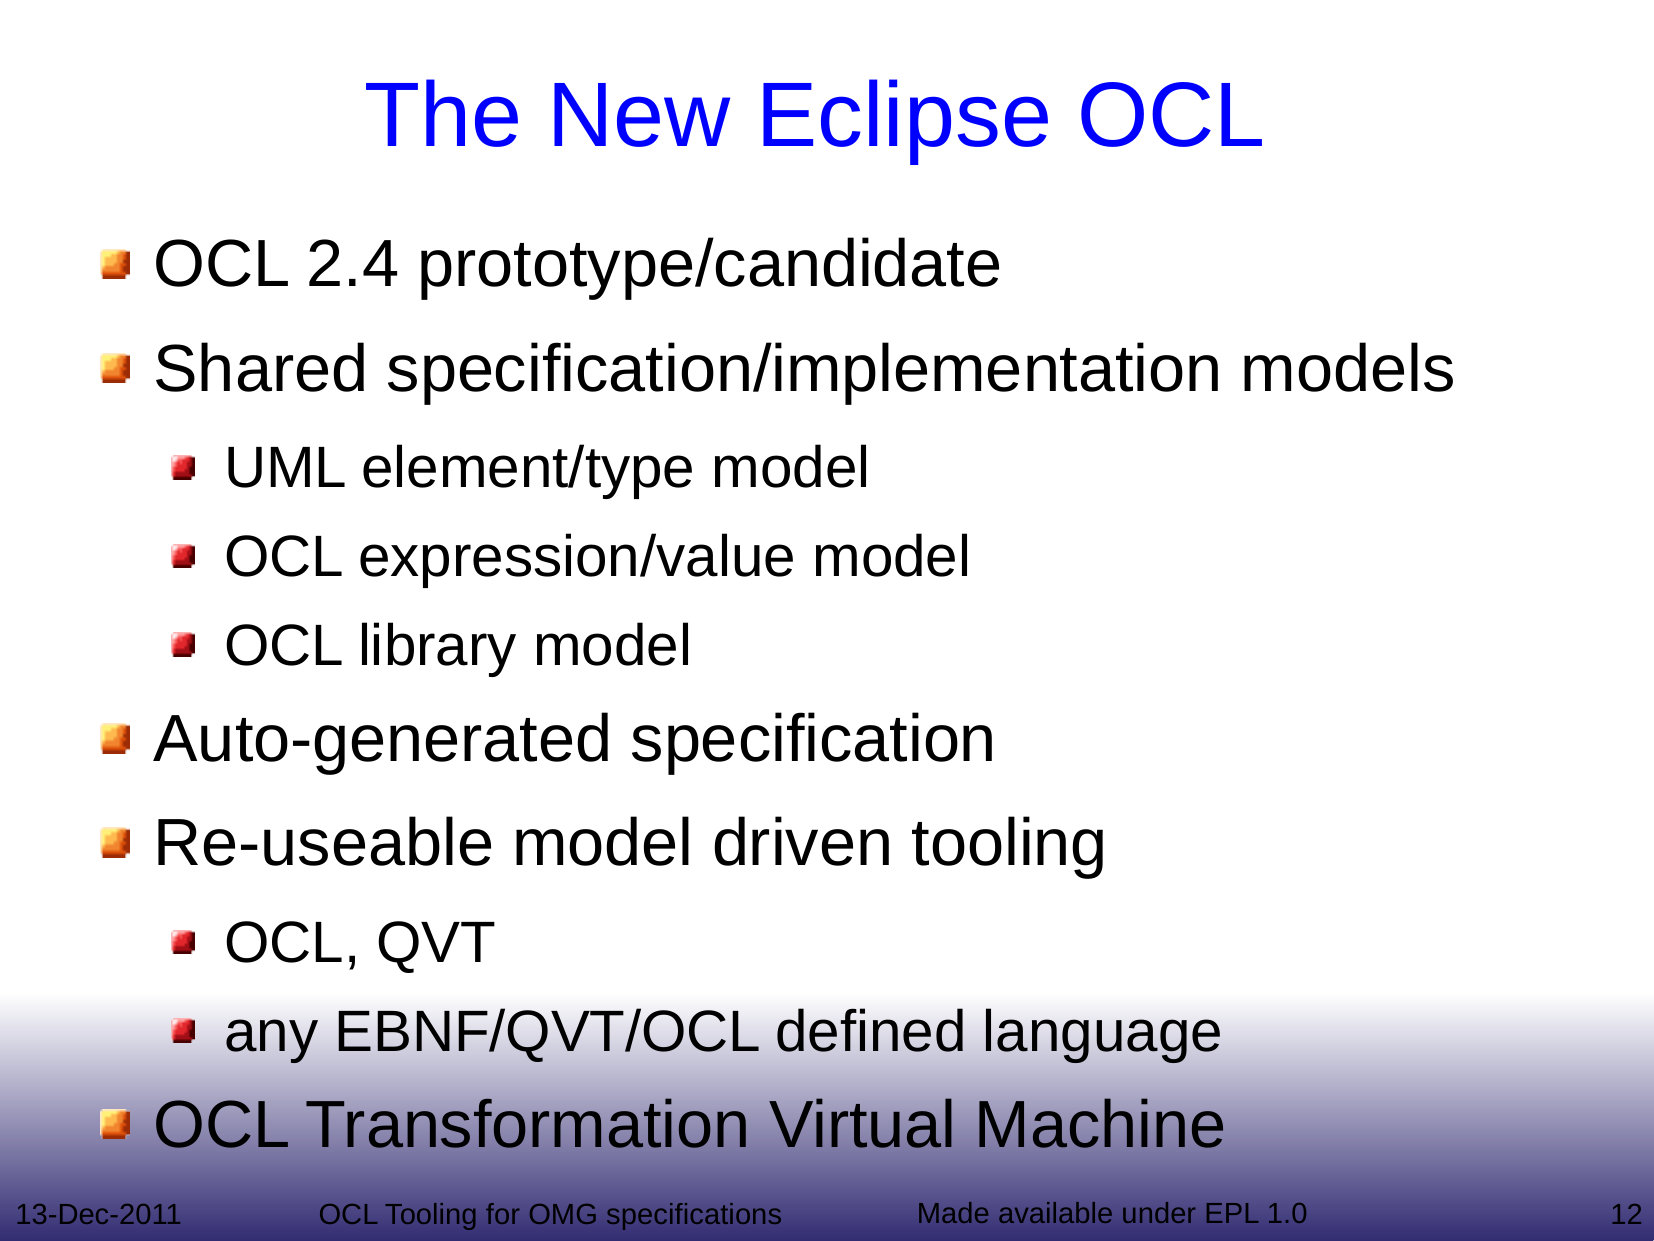

# The New Eclipse OCL
OCL 2.4 prototype/candidate
Shared specification/implementation models
UML element/type model
OCL expression/value model
OCL library model
Auto-generated specification
Re-useable model driven tooling
OCL, QVT
any EBNF/QVT/OCL defined language
OCL Transformation Virtual Machine
13-Dec-2011
OCL Tooling for OMG specifications
12